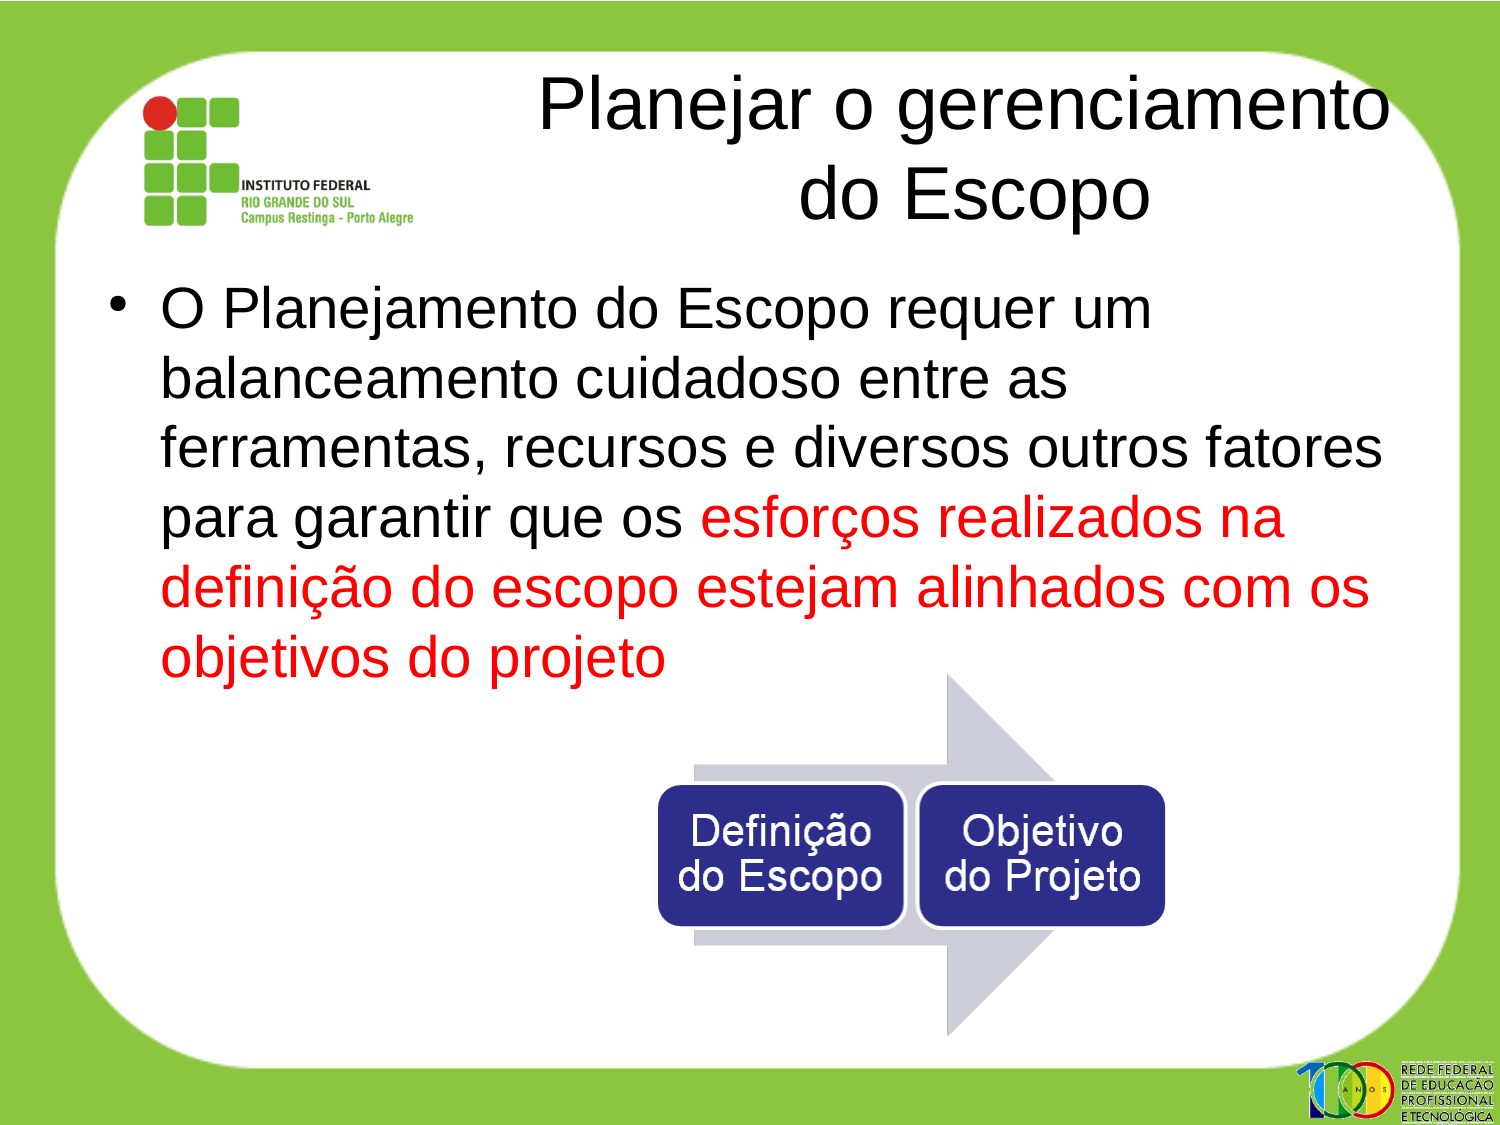

# Planejar o gerenciamento do Escopo
O Planejamento do Escopo requer um balanceamento cuidadoso entre as ferramentas, recursos e diversos outros fatores para garantir que os esforços realizados na definição do escopo estejam alinhados com os objetivos do projeto